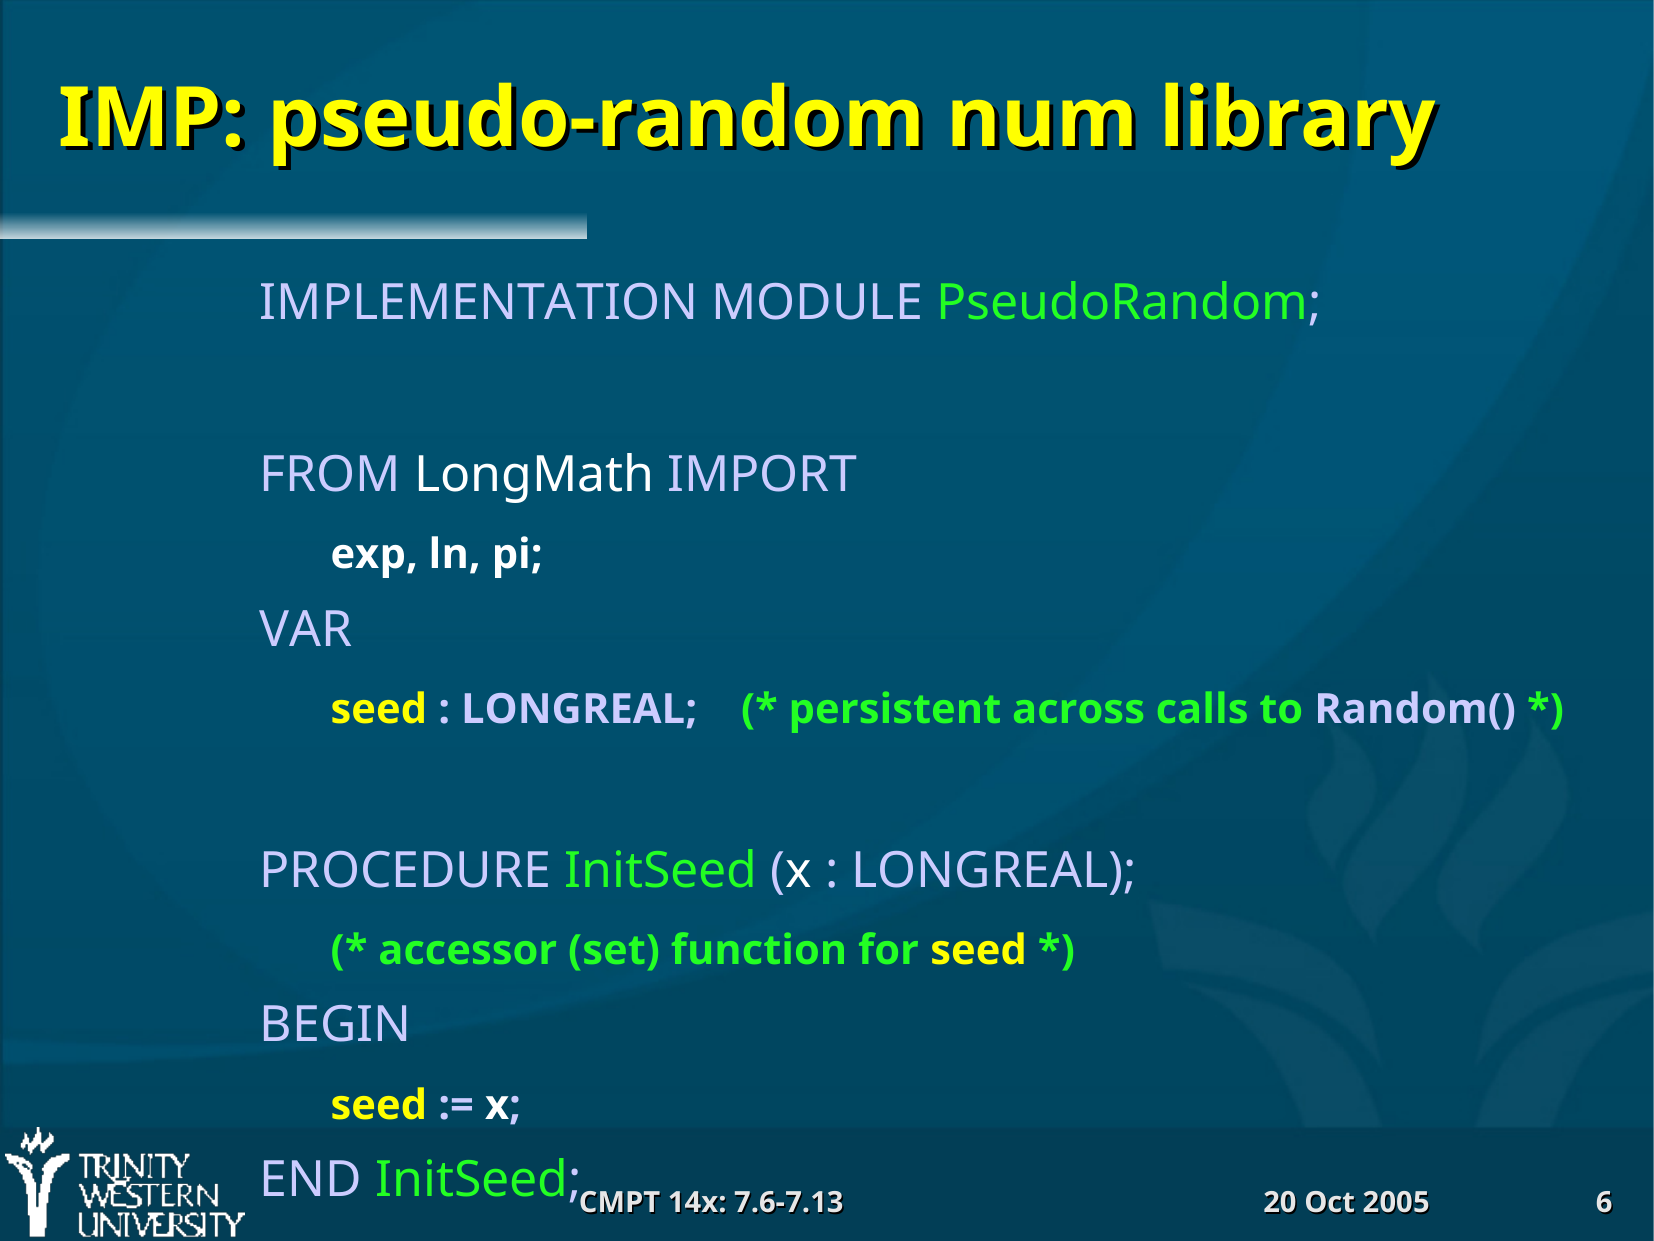

# IMP: pseudo-random num library
IMPLEMENTATION MODULE PseudoRandom;
FROM LongMath IMPORT
exp, ln, pi;
VAR
seed : LONGREAL;	(* persistent across calls to Random() *)
PROCEDURE InitSeed (x : LONGREAL);
(* accessor (set) function for seed *)
BEGIN
seed := x;
END InitSeed;
CMPT 14x: 7.6-7.13
20 Oct 2005
6